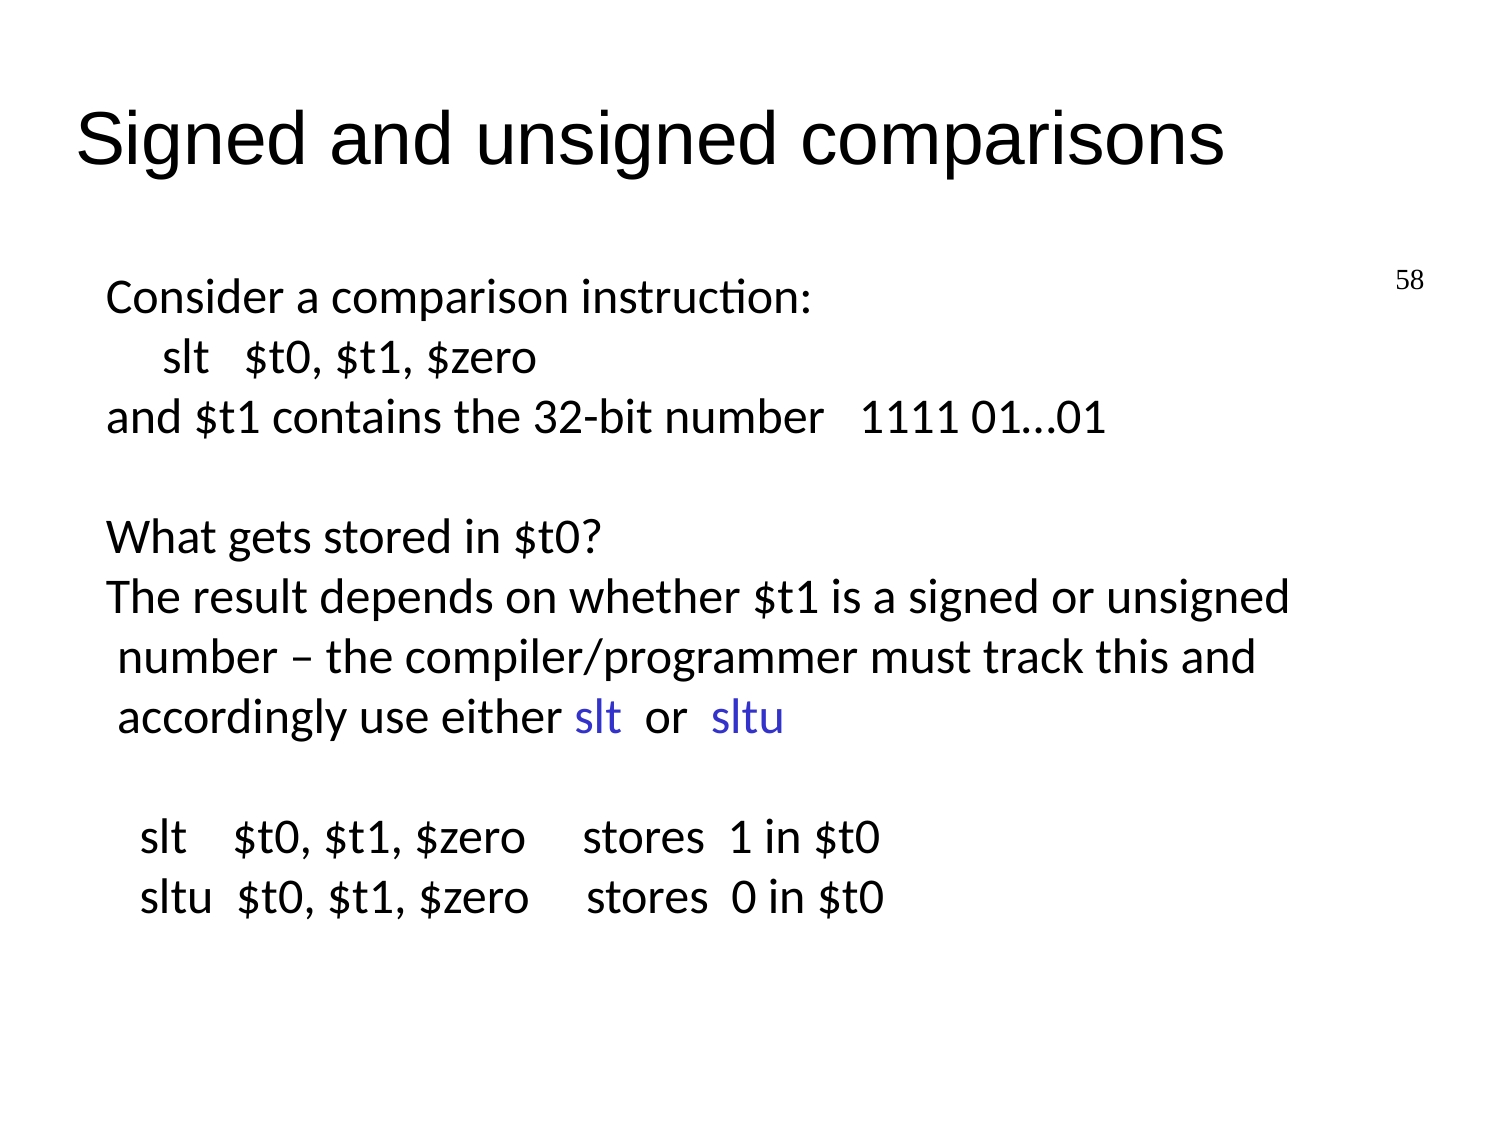

# Signed and unsigned comparisons
Consider a comparison instruction:
 slt $t0, $t1, $zero
and $t1 contains the 32-bit number 1111 01…01
What gets stored in $t0?
The result depends on whether $t1 is a signed or unsigned
 number – the compiler/programmer must track this and
 accordingly use either slt or sltu
 slt $t0, $t1, $zero stores 1 in $t0
 sltu $t0, $t1, $zero stores 0 in $t0